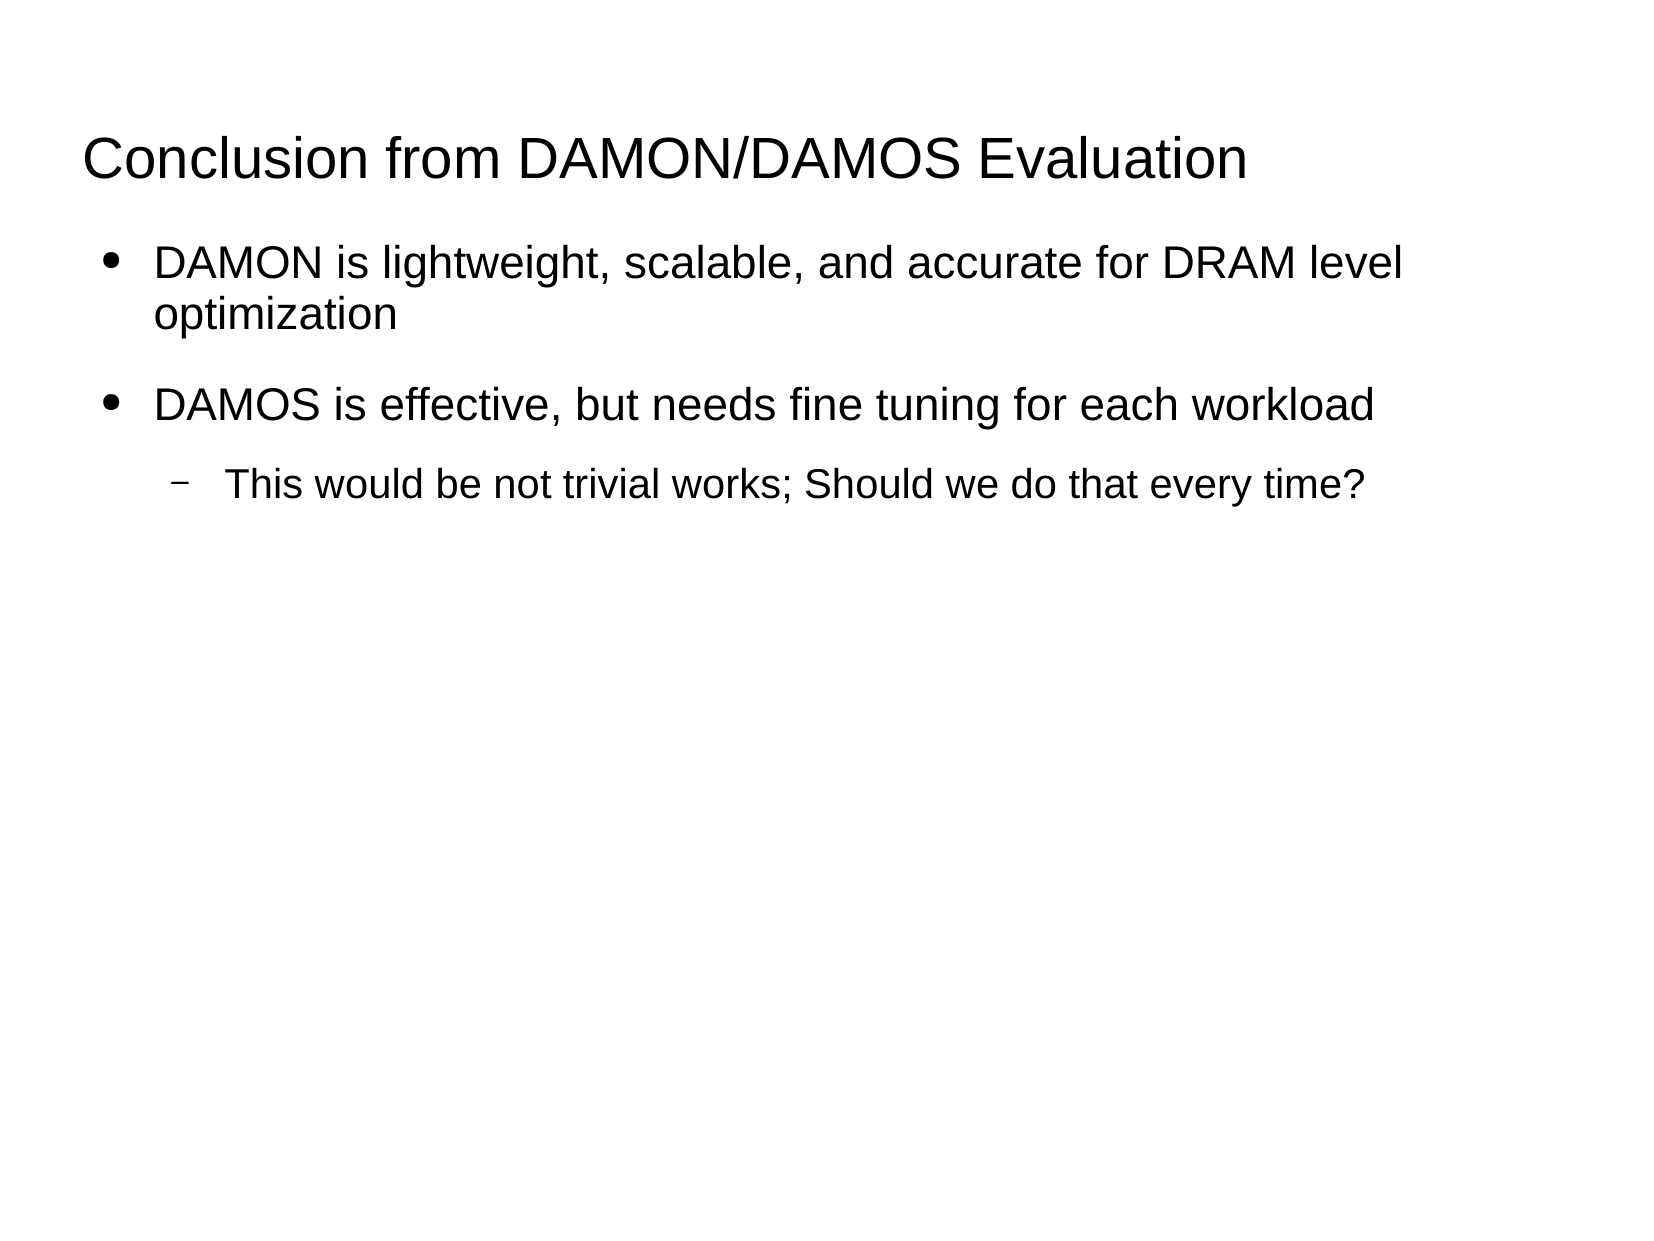

# Conclusion from DAMON/DAMOS Evaluation
DAMON is lightweight, scalable, and accurate for DRAM level optimization
DAMOS is effective, but needs fine tuning for each workload
This would be not trivial works; Should we do that every time?